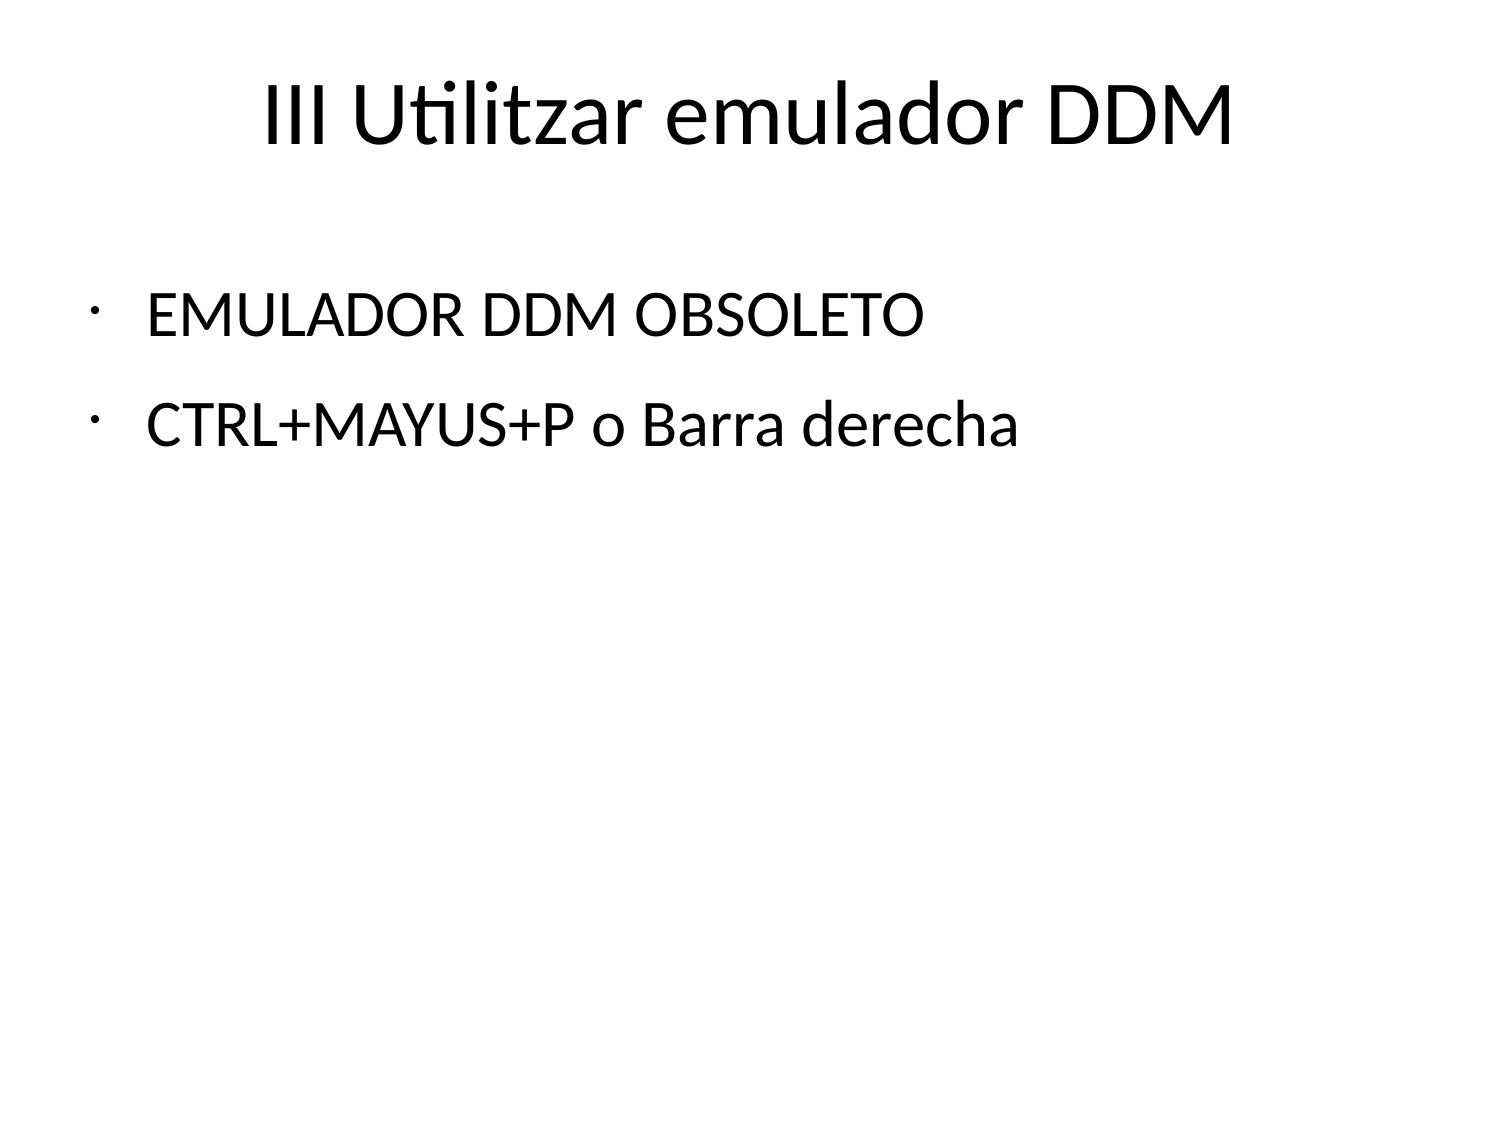

# III Utilitzar emulador DDM
EMULADOR DDM OBSOLETO
CTRL+MAYUS+P o Barra derecha